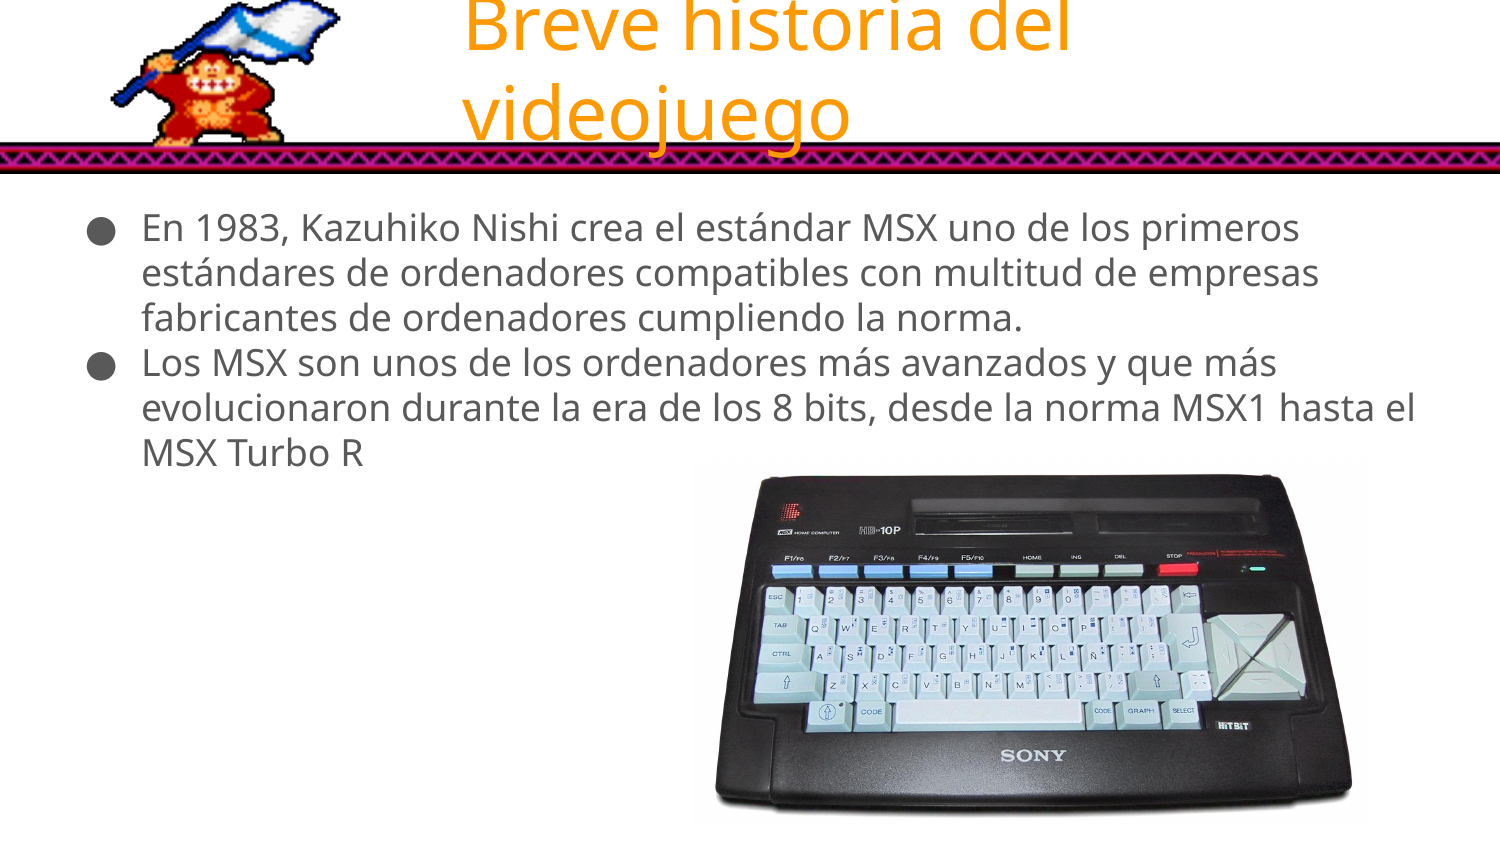

# Breve historia del videojuego
En 1983, Kazuhiko Nishi crea el estándar MSX uno de los primeros estándares de ordenadores compatibles con multitud de empresas fabricantes de ordenadores cumpliendo la norma.
Los MSX son unos de los ordenadores más avanzados y que más evolucionaron durante la era de los 8 bits, desde la norma MSX1 hasta el MSX Turbo R